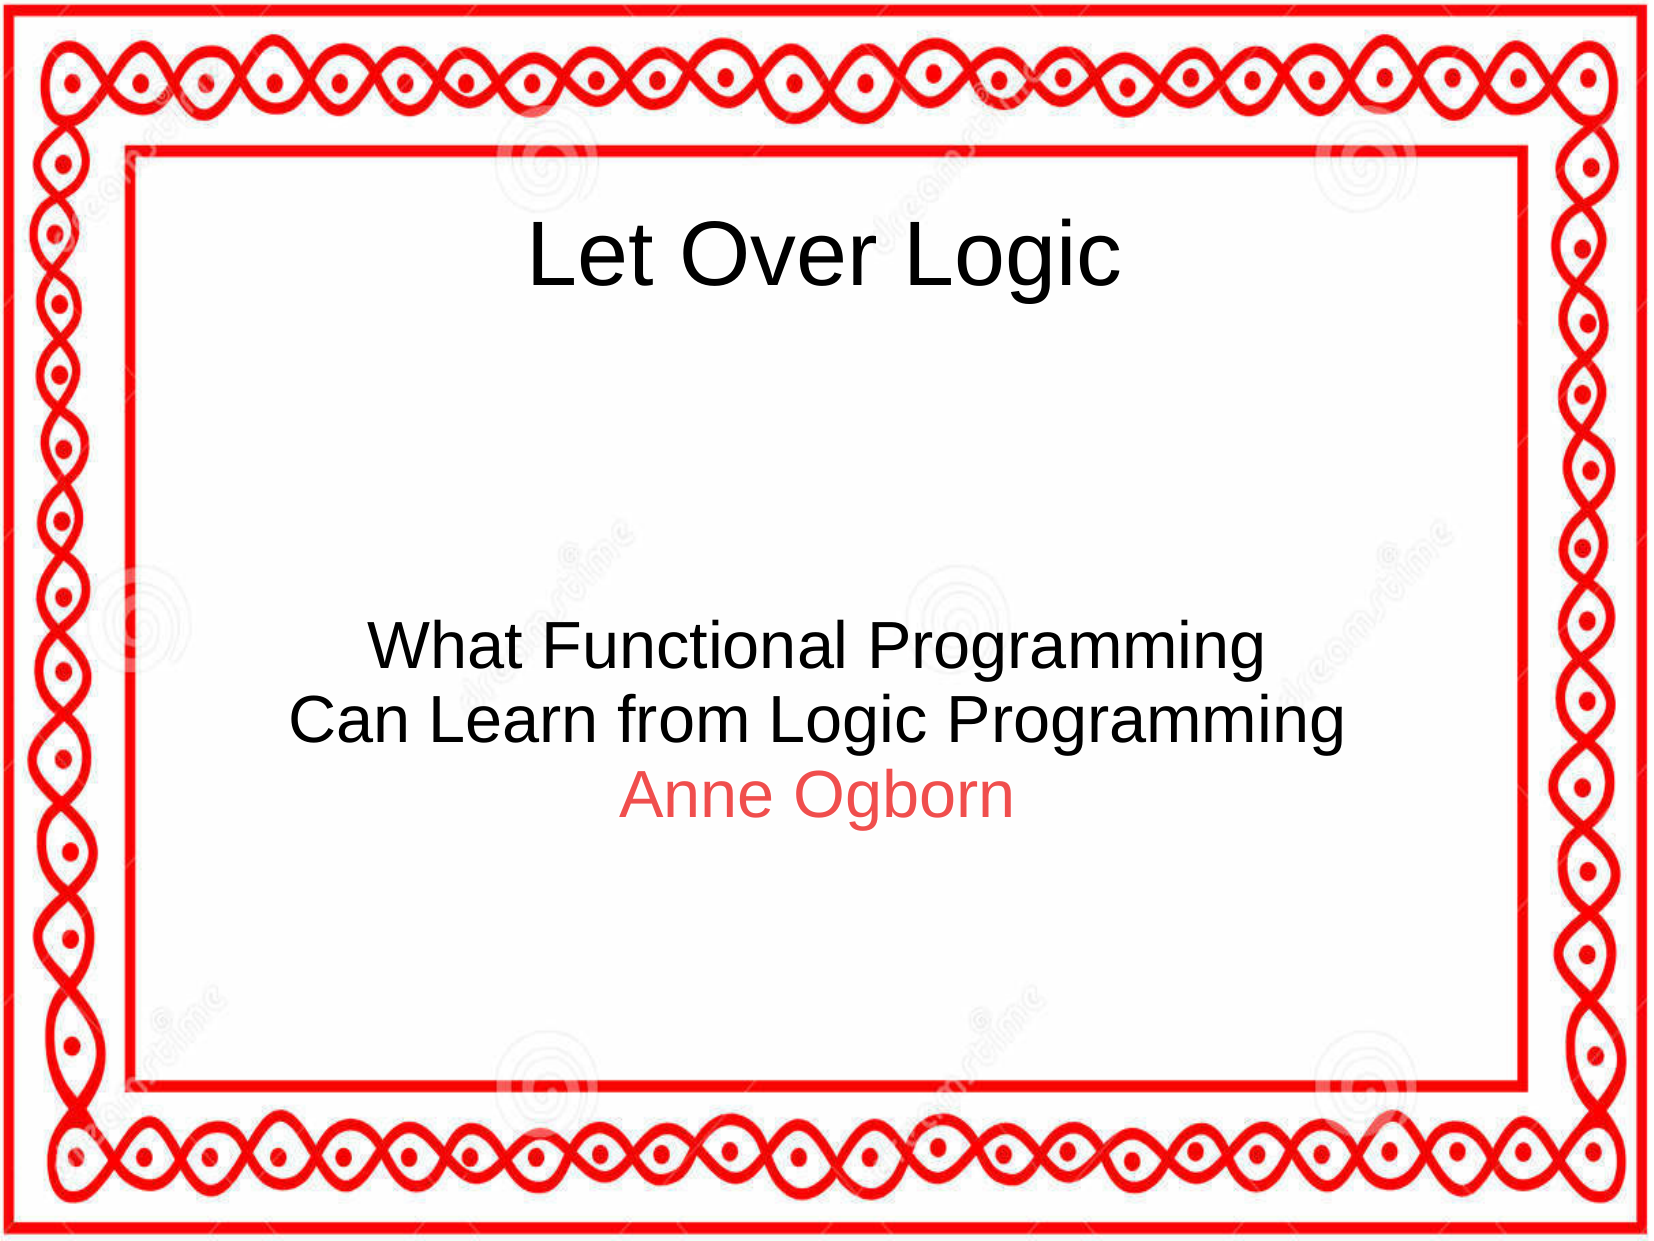

# Let Over Logic
What Functional Programming
Can Learn from Logic Programming
Anne Ogborn